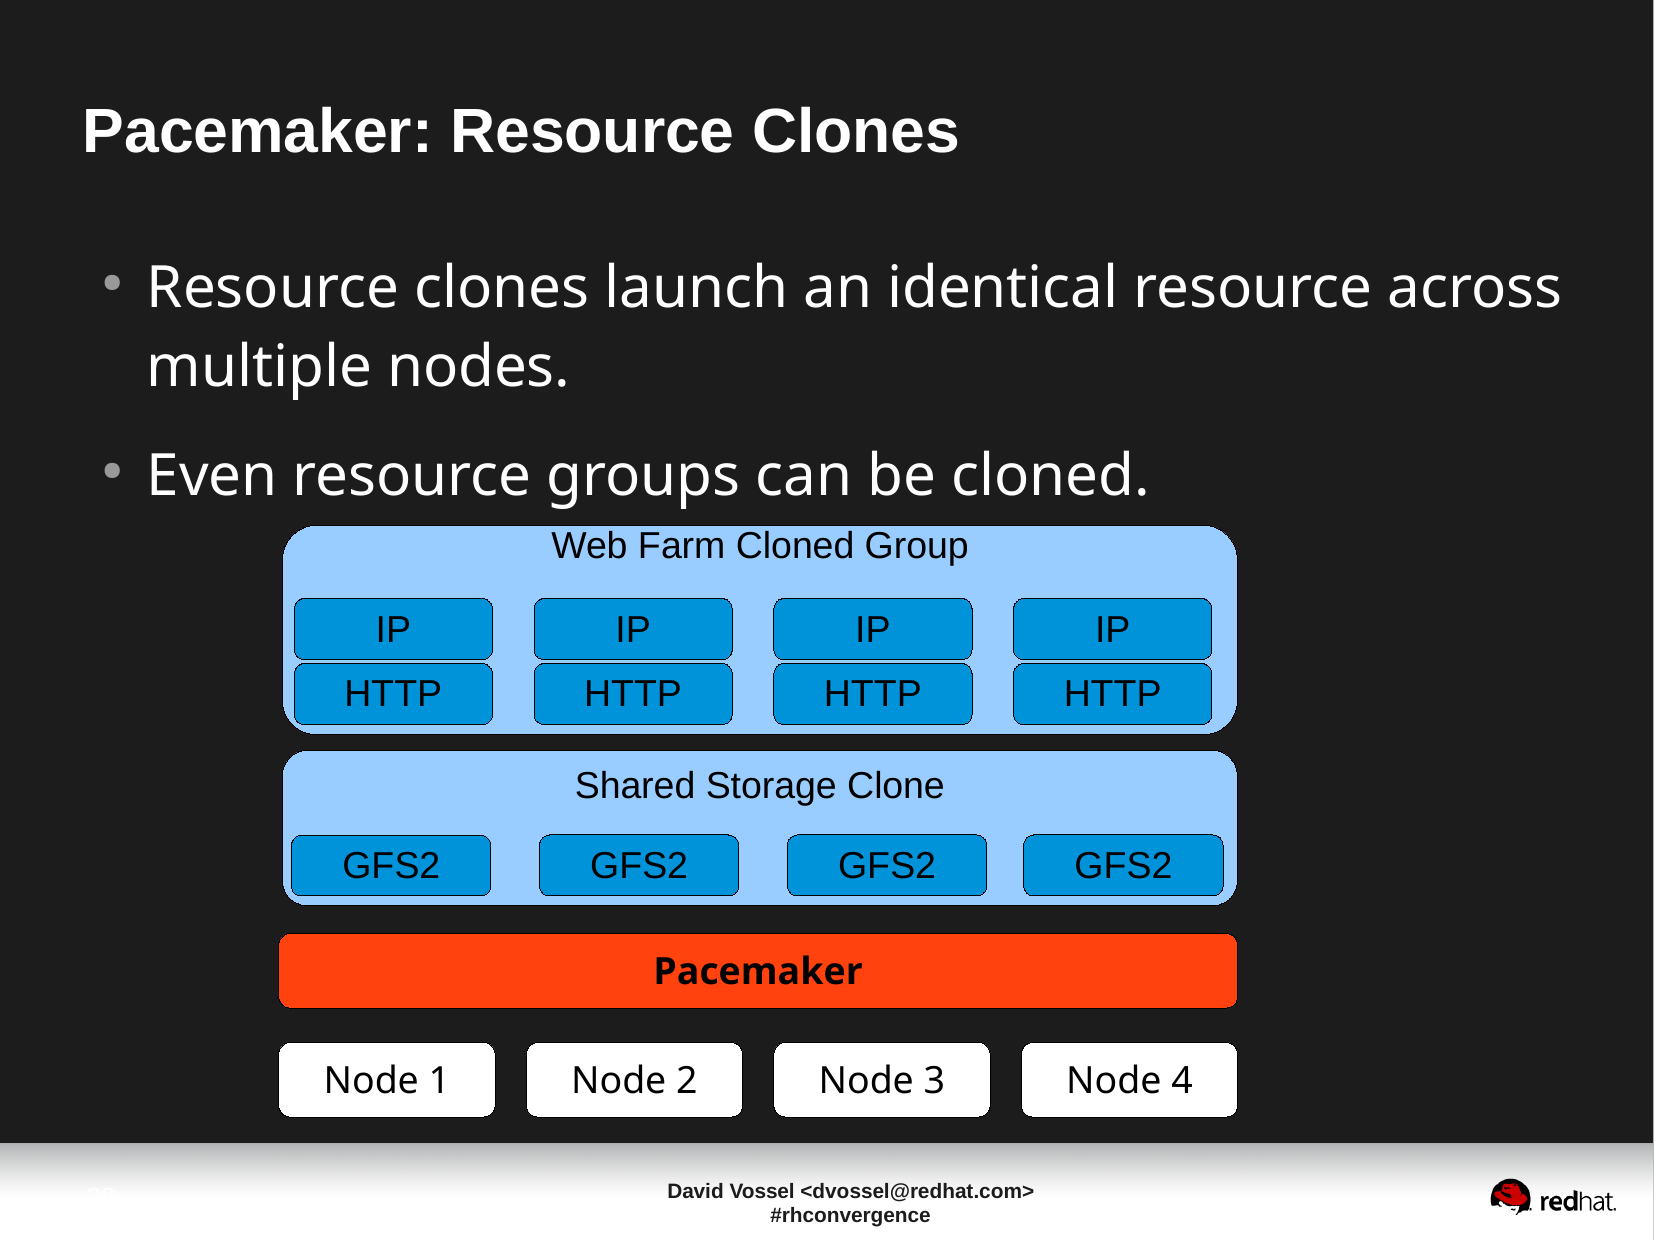

# Pacemaker: Resource Clones
Resource clones launch an identical resource across multiple nodes.
Even resource groups can be cloned.
Web Farm Cloned Group
IP
IP
IP
IP
HTTP
HTTP
HTTP
HTTP
Shared Storage Clone
GFS2
GFS2
GFS2
GFS2
Pacemaker
Node 1
Node 2
Node 3
Node 4